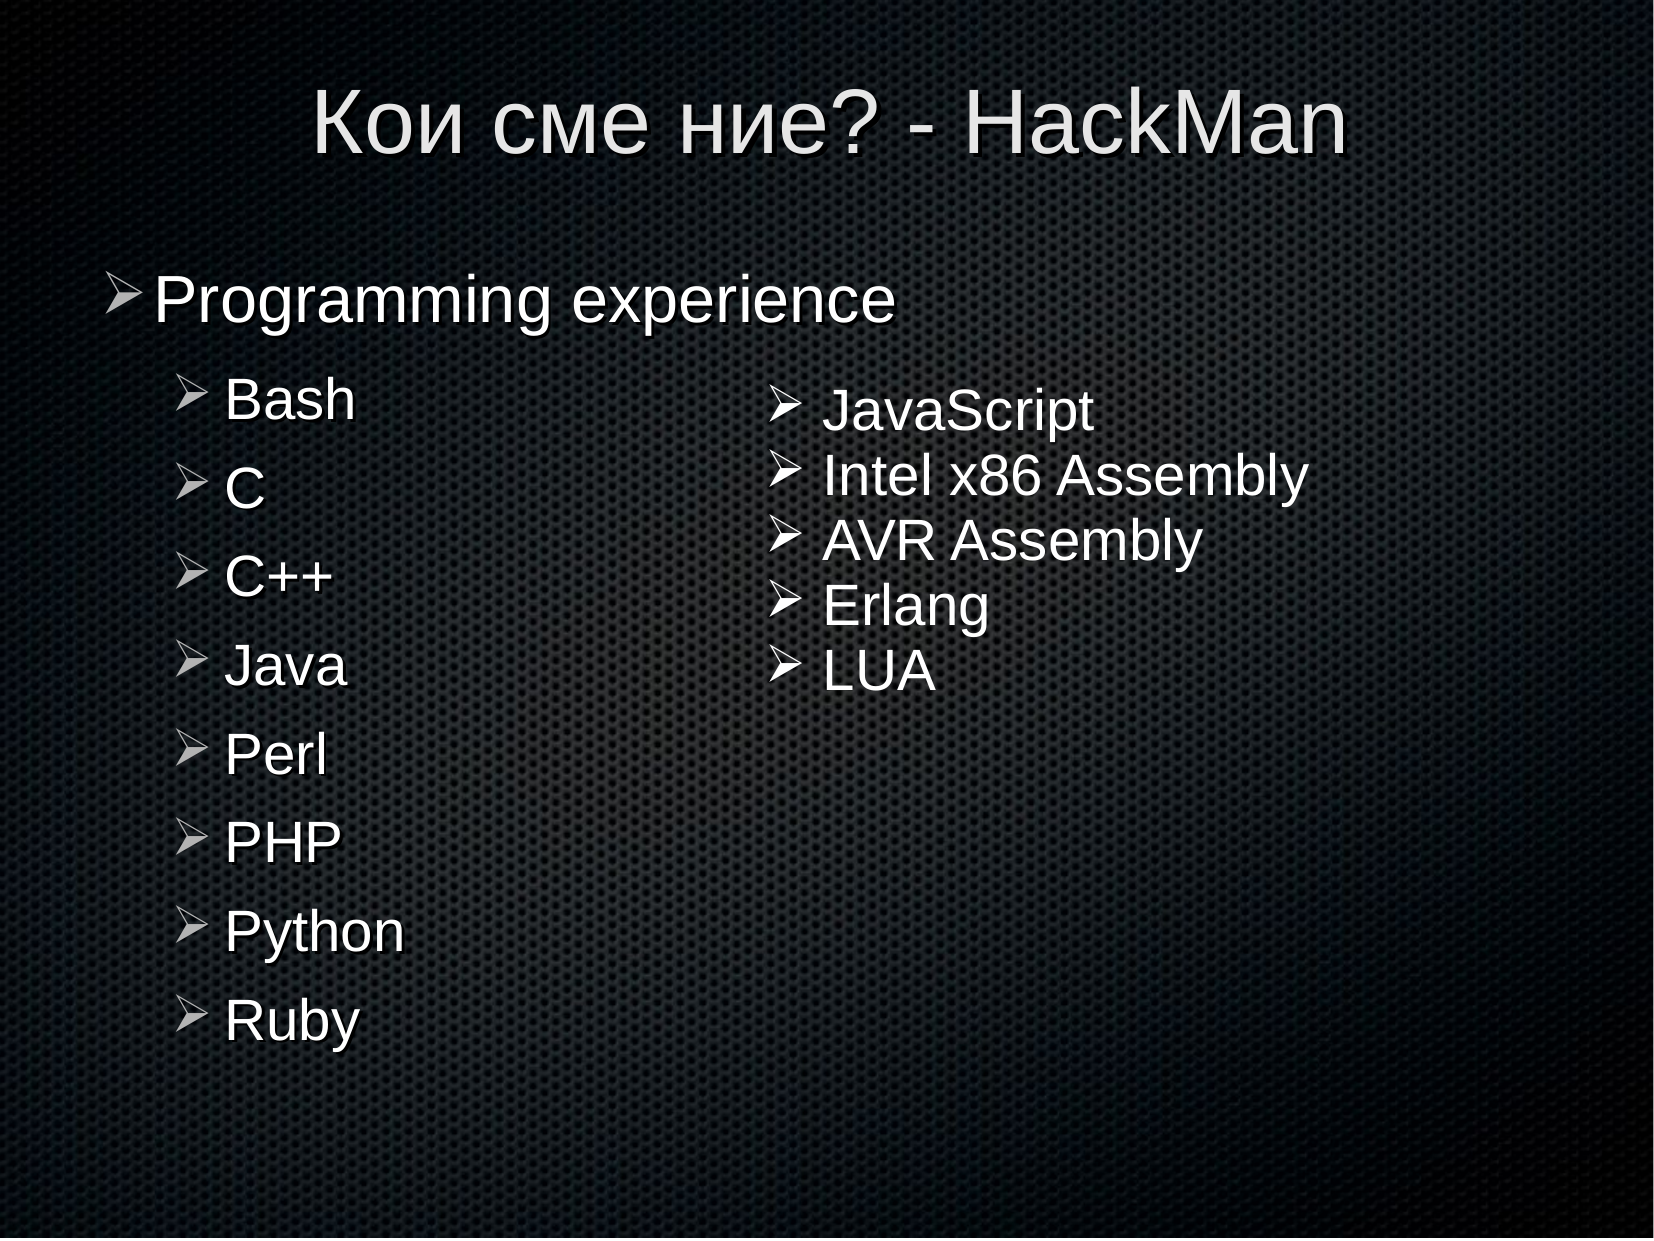

# Кои сме ние? - HackMan
Programming experience
Bash
C
C++
Java
Perl
PHP
Python
Ruby
 JavaScript
 Intel x86 Assembly
 AVR Assembly
 Erlang
 LUA